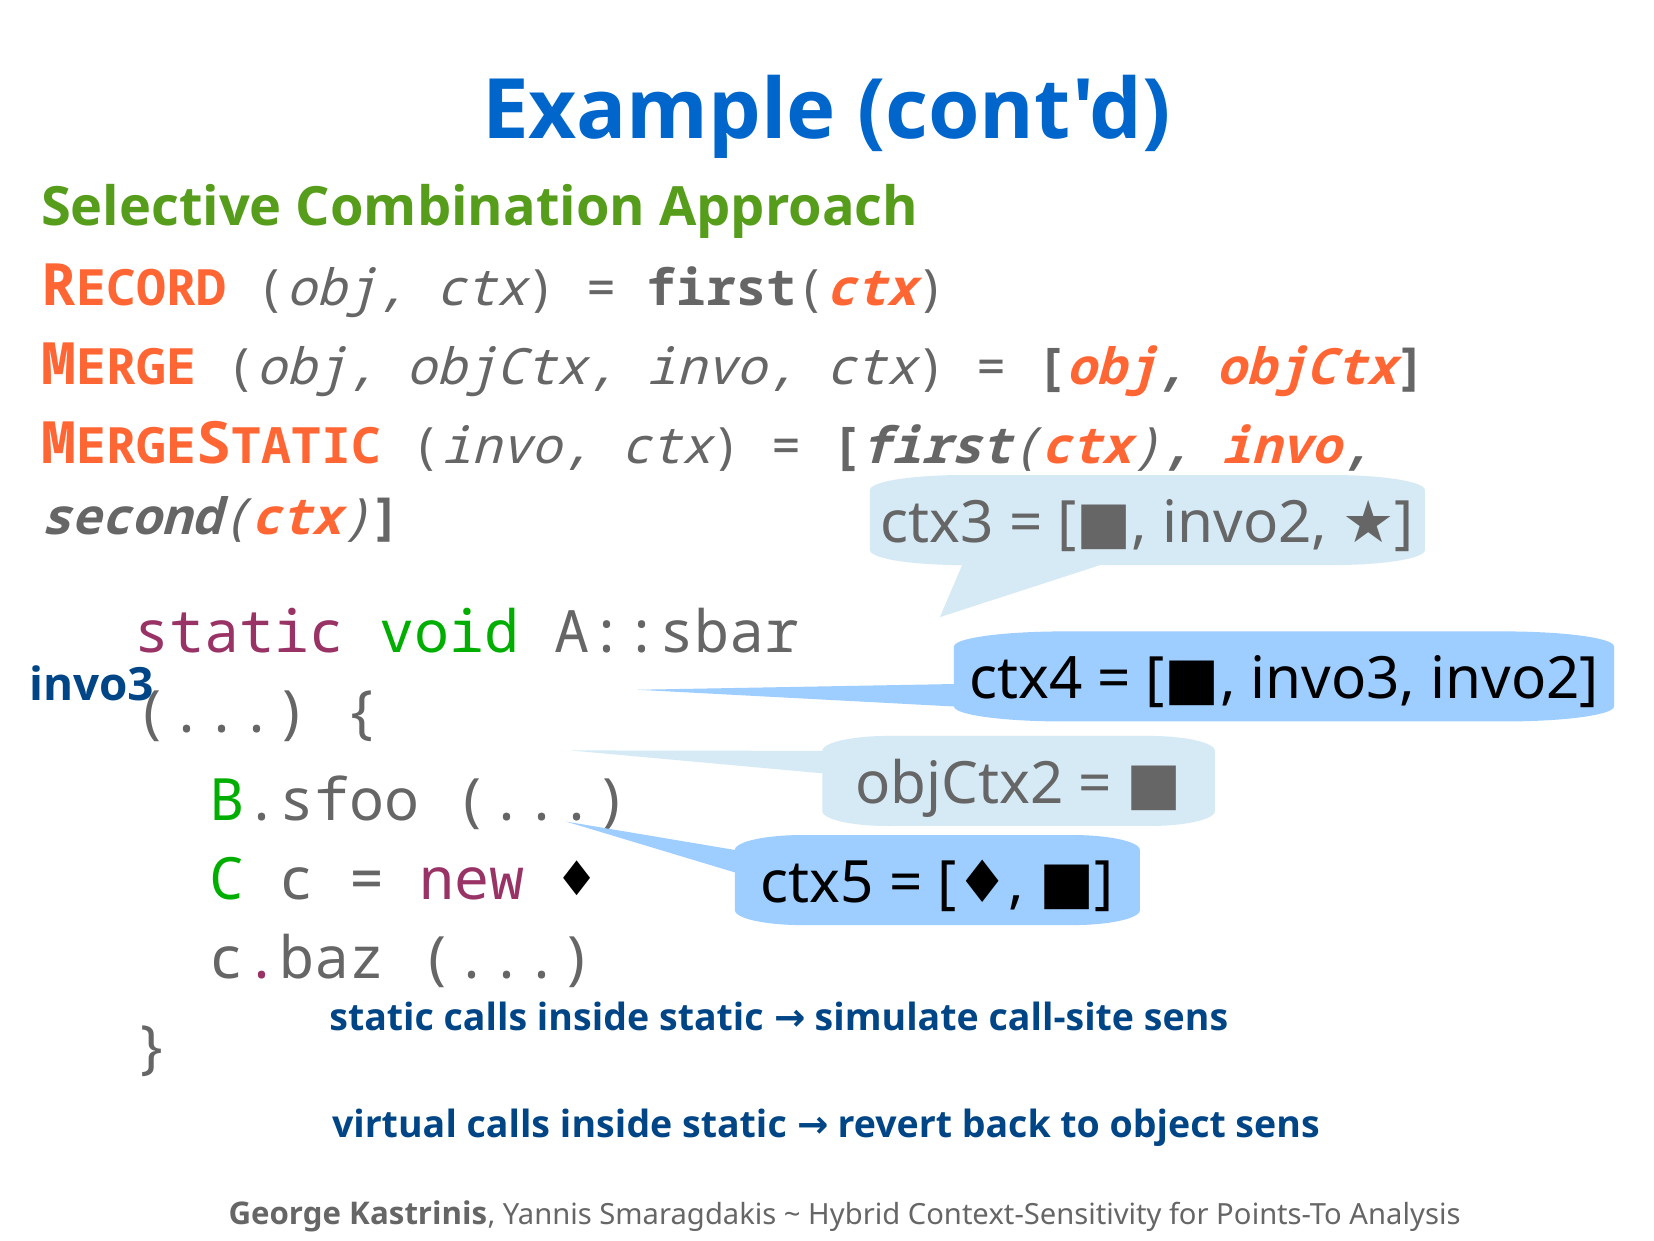

Example (cont'd)
Selective Combination Approach
RECORD (obj, ctx) = first(ctx)
MERGE (obj, objCtx, invo, ctx) = [obj, objCtx]
MERGESTATIC (invo, ctx) = [first(ctx), invo, second(ctx)]
ctx3 = [■, invo2, ★]
static void A::sbar (...) {
	B.sfoo (...)
	C c = new ♦
	c.baz (...)
}
ctx4 = [■, invo3, invo2]
invo3
objCtx2 = ■
ctx5 = [♦, ■]
static calls inside static → simulate call-site sens
virtual calls inside static → revert back to object sens